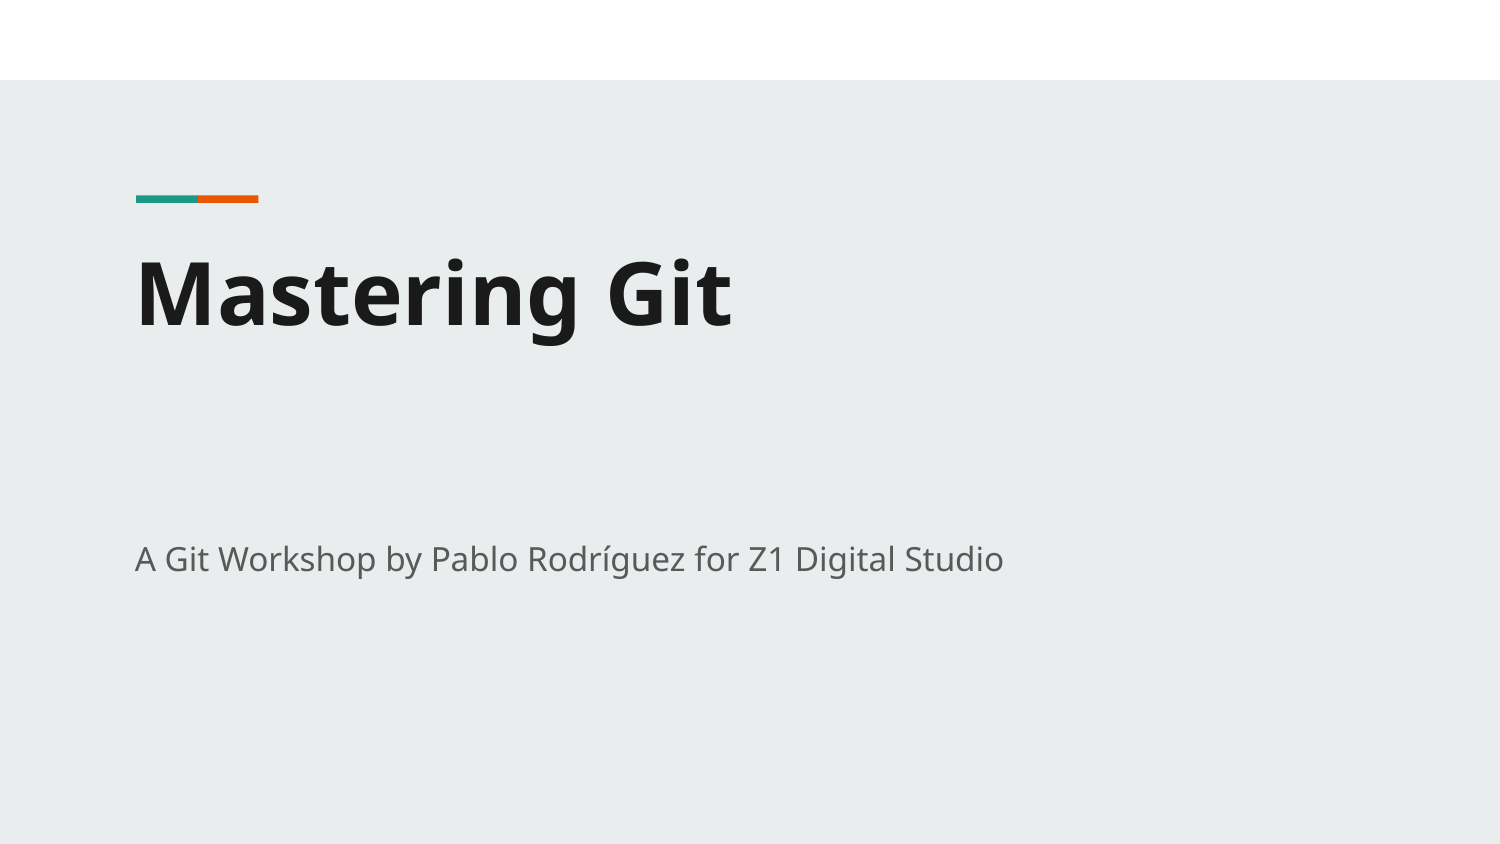

# Mastering Git
A Git Workshop by Pablo Rodríguez for Z1 Digital Studio